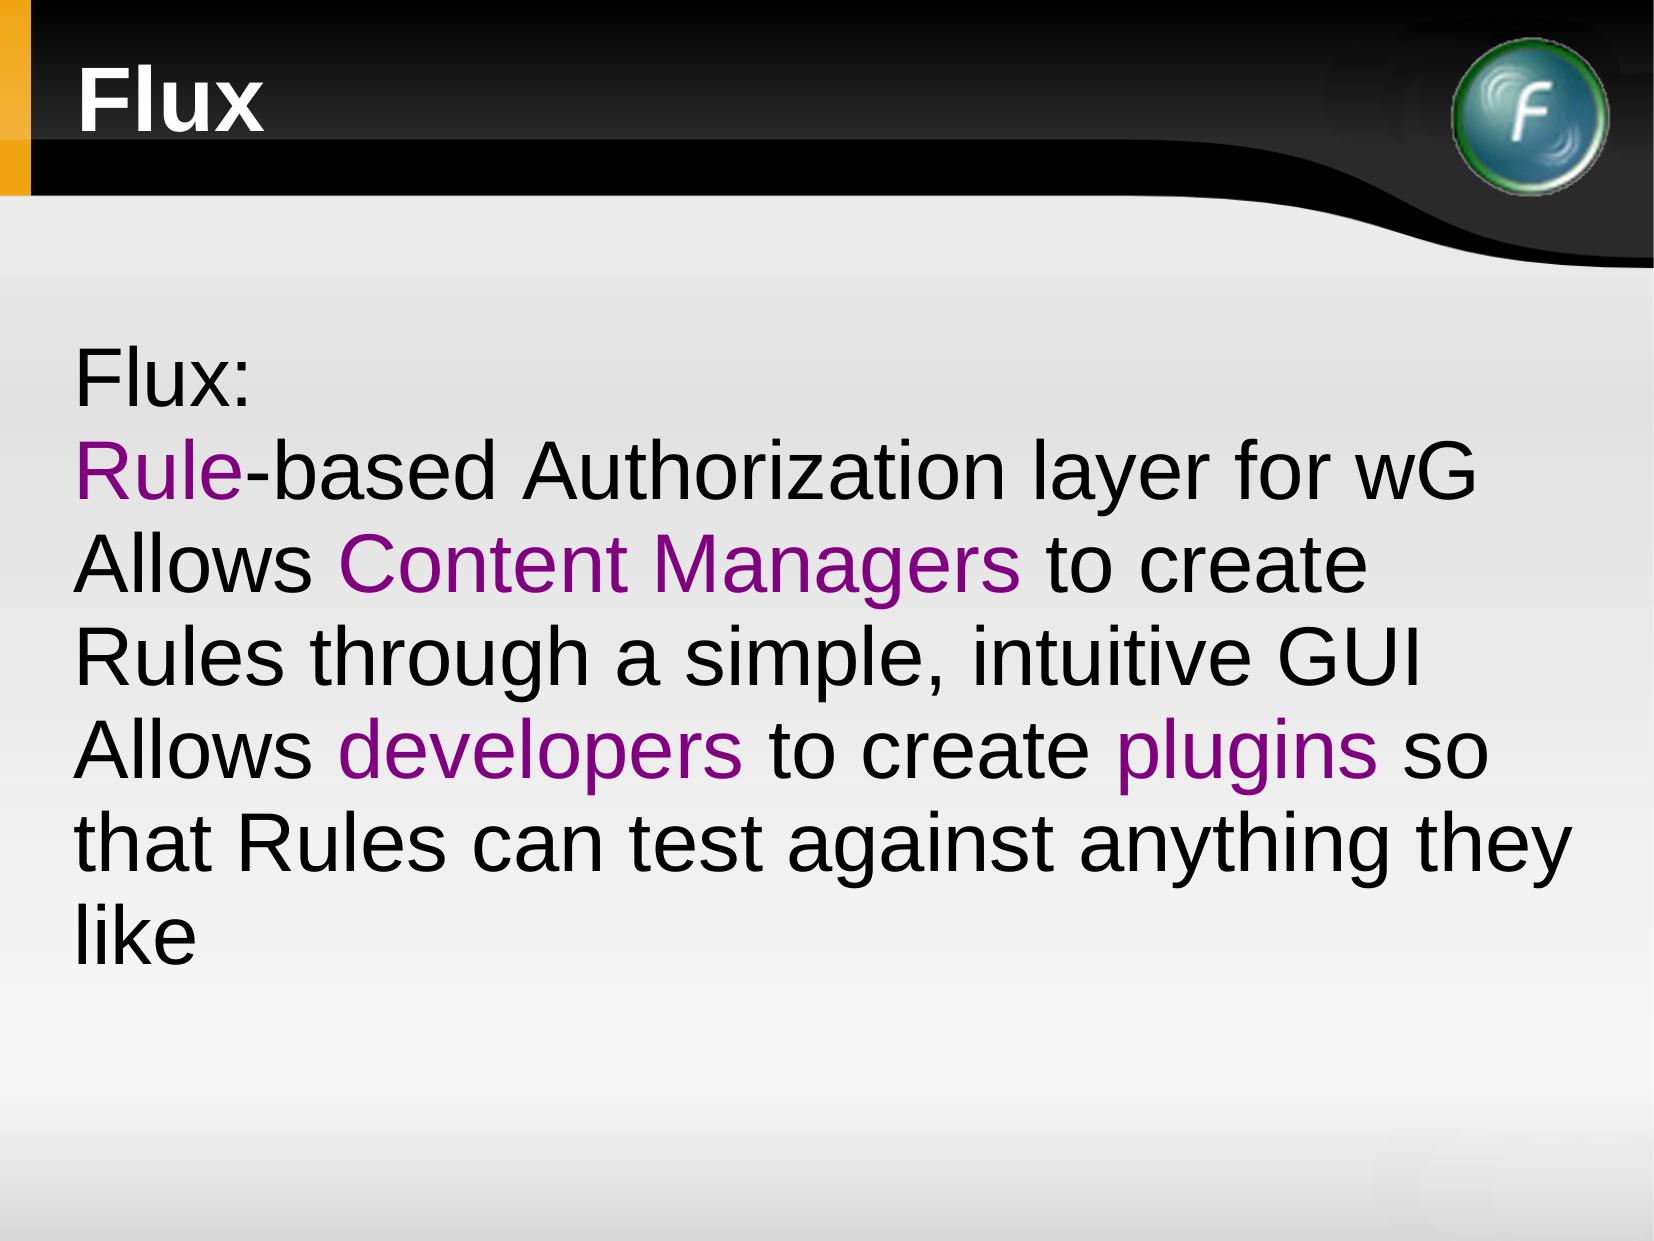

# Flux
Flux:
Rule-based Authorization layer for wG
Allows Content Managers to create Rules through a simple, intuitive GUI
Allows developers to create plugins so that Rules can test against anything they like